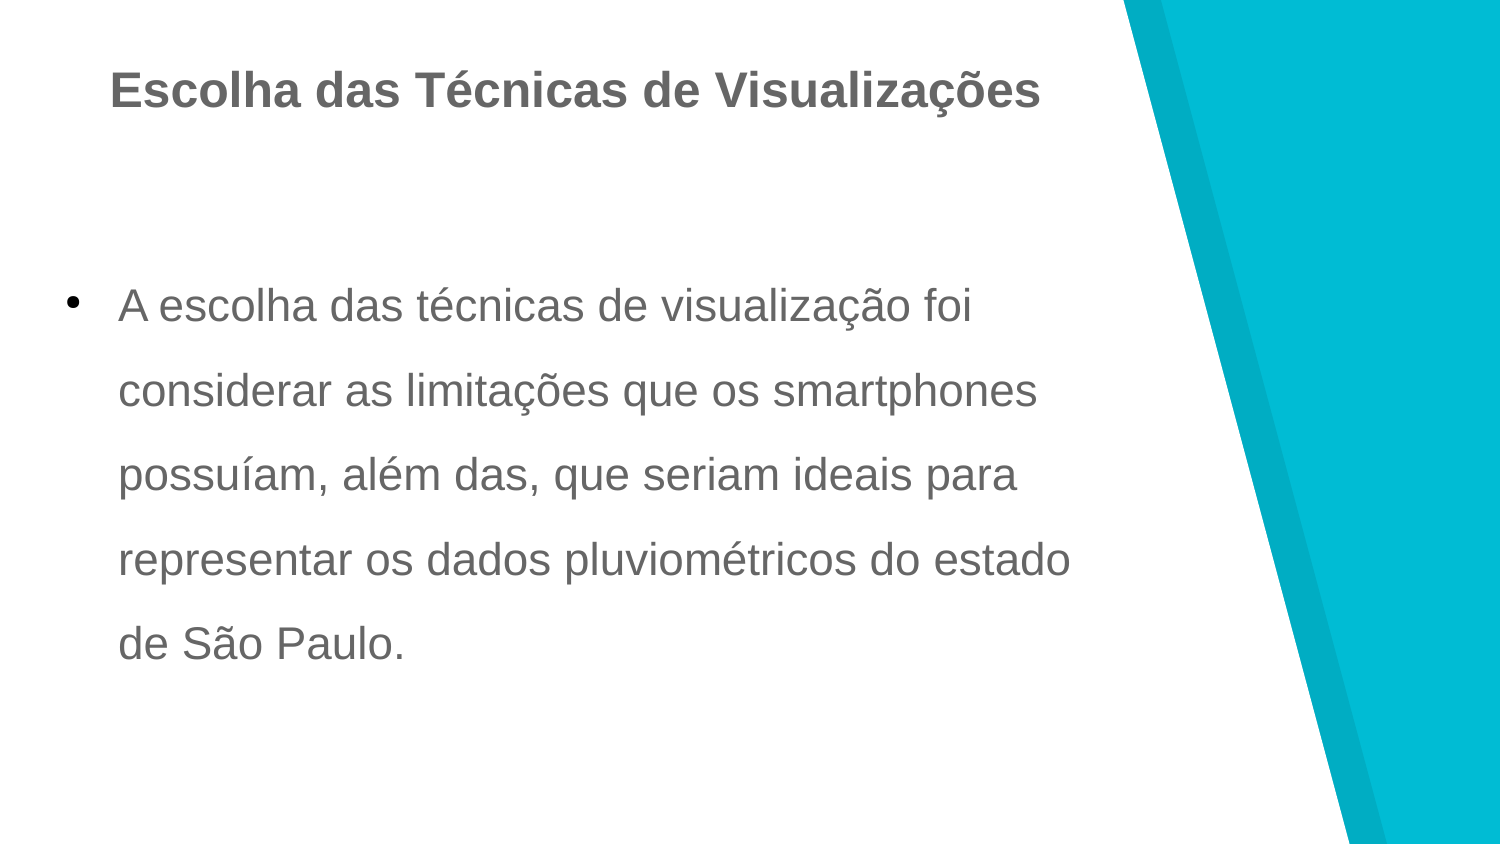

# Escolha das Técnicas de Visualizações
A escolha das técnicas de visualização foi
considerar as limitações que os smartphones
possuíam, além das, que seriam ideais para
representar os dados pluviométricos do estado
de São Paulo.